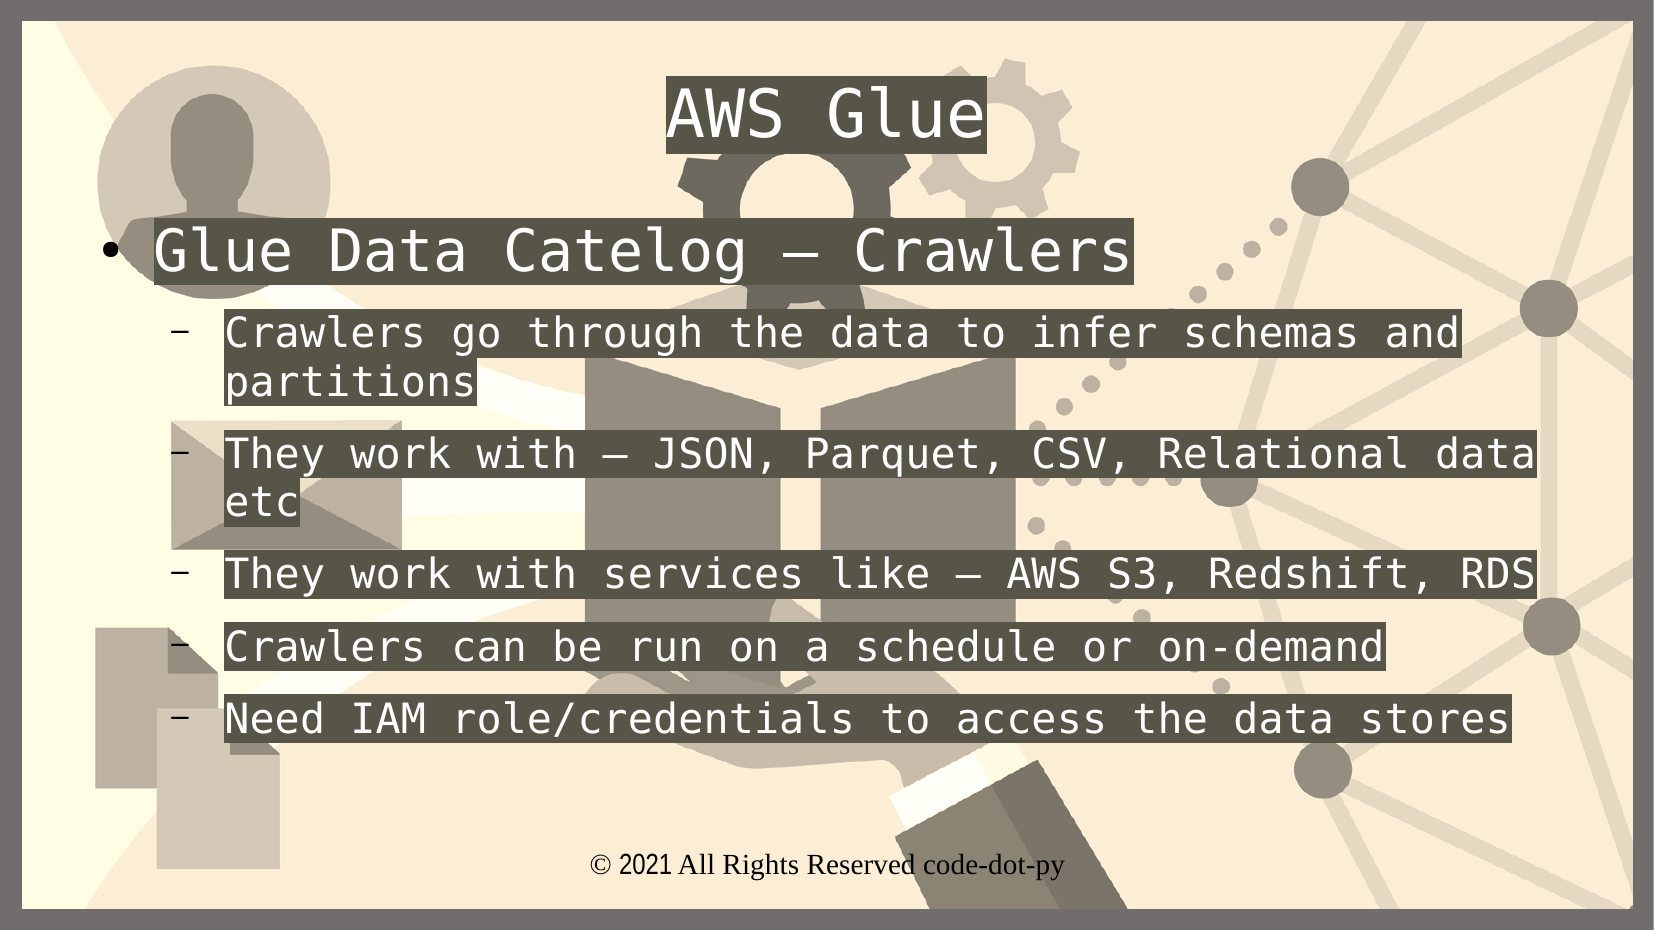

# AWS Glue
Glue Data Catelog – Crawlers
Crawlers go through the data to infer schemas and partitions
They work with – JSON, Parquet, CSV, Relational data etc
They work with services like – AWS S3, Redshift, RDS
Crawlers can be run on a schedule or on-demand
Need IAM role/credentials to access the data stores